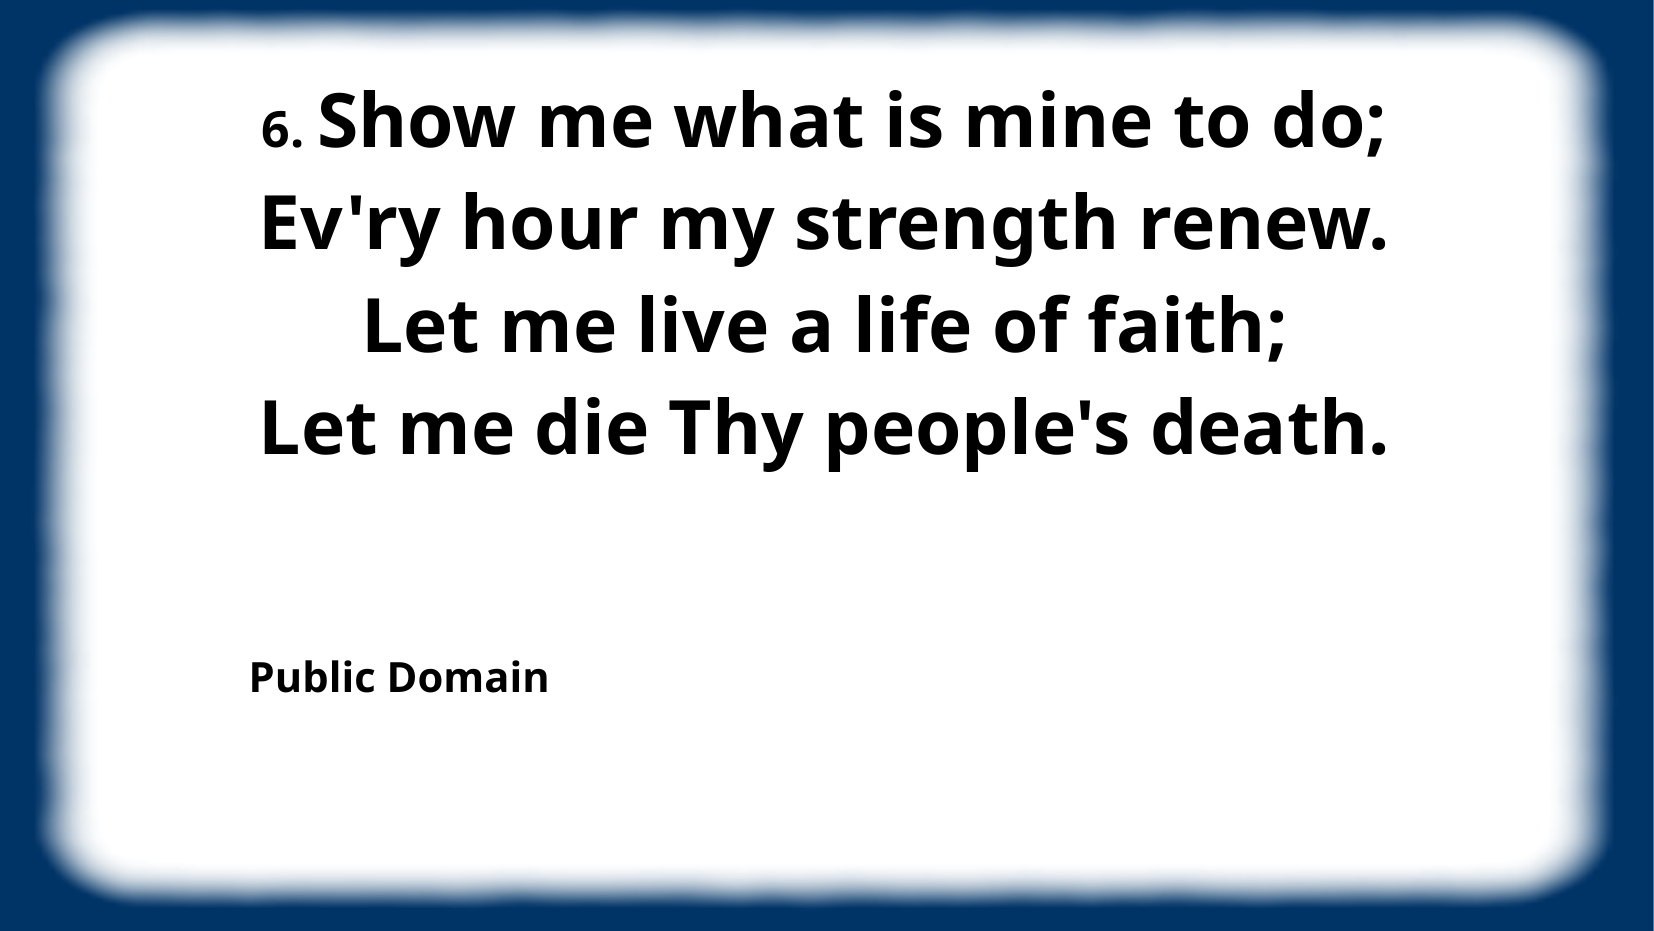

6. Show me what is mine to do;
Ev'ry hour my strength renew.
Let me live a life of faith;
Let me die Thy people's death.
 Public Domain